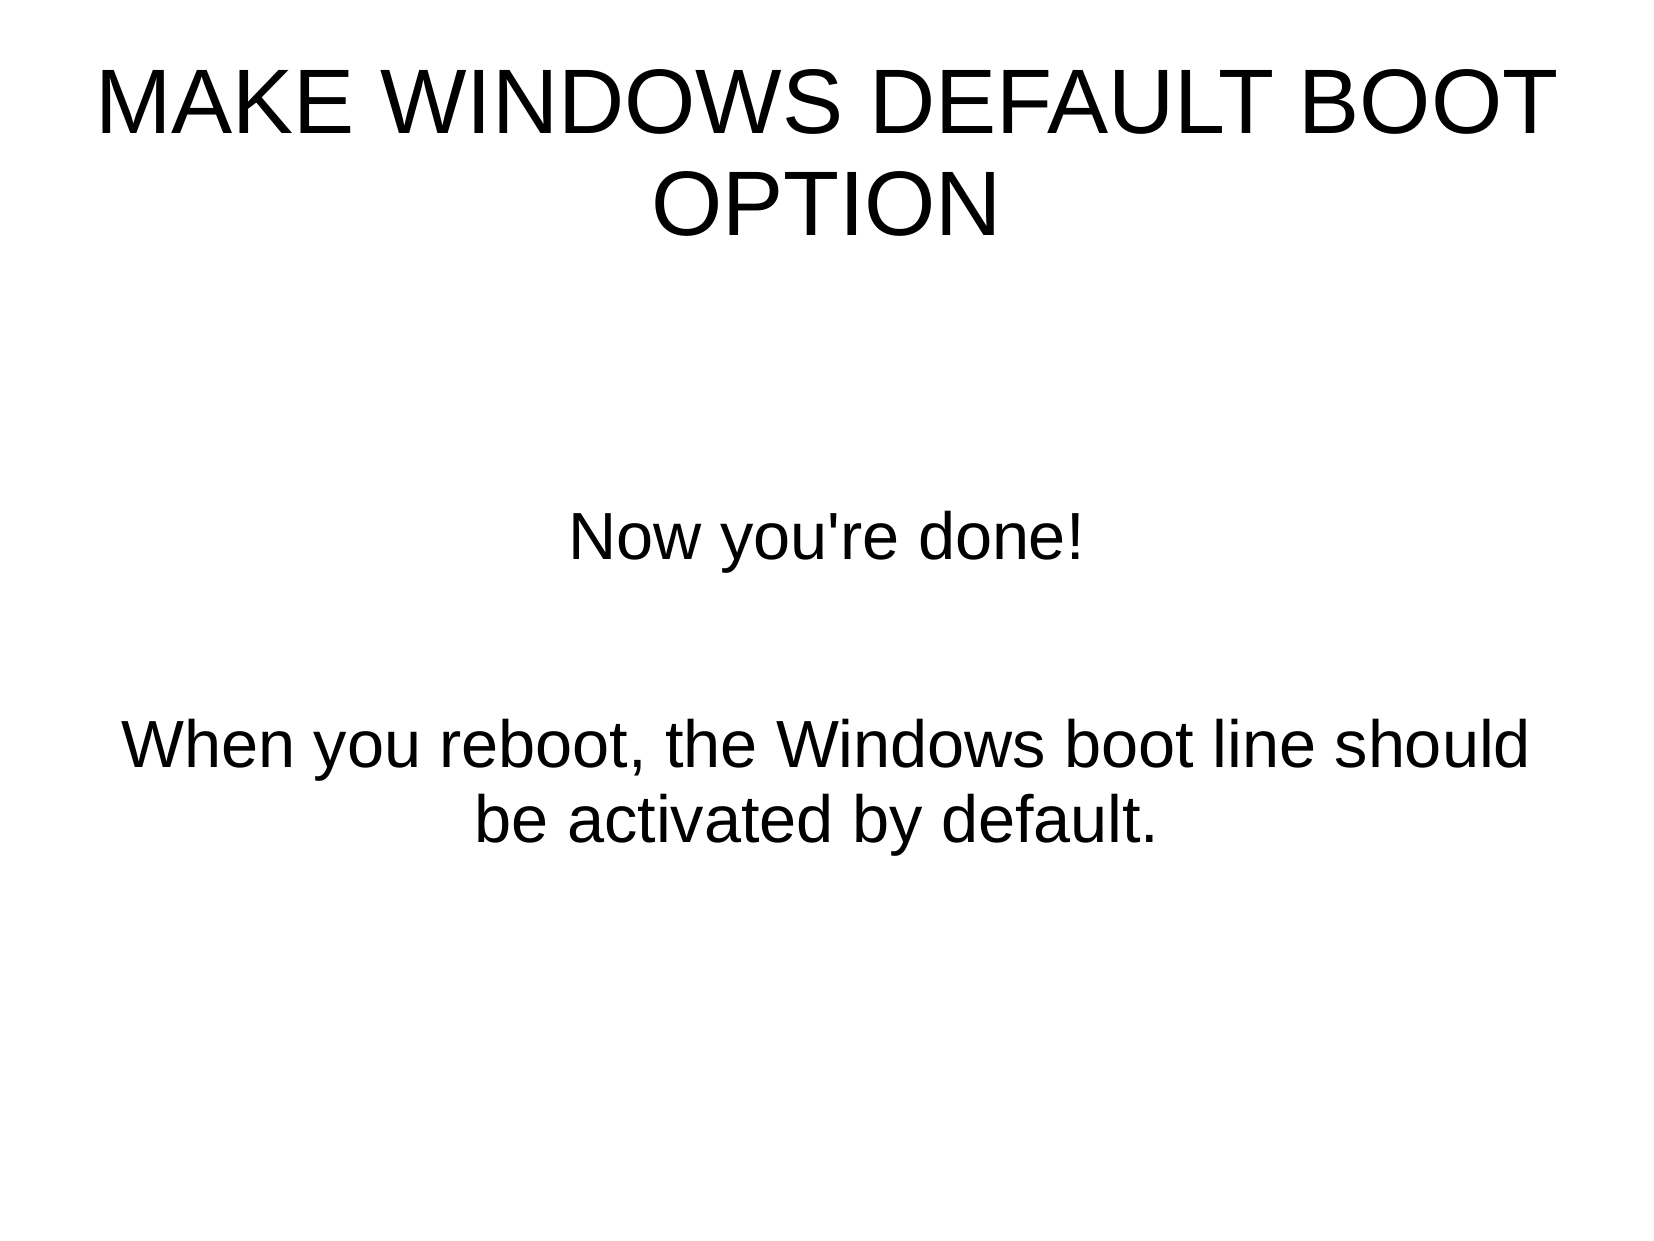

# MAKE WINDOWS DEFAULT BOOT OPTION
Now you're done!
When you reboot, the Windows boot line should be activated by default.